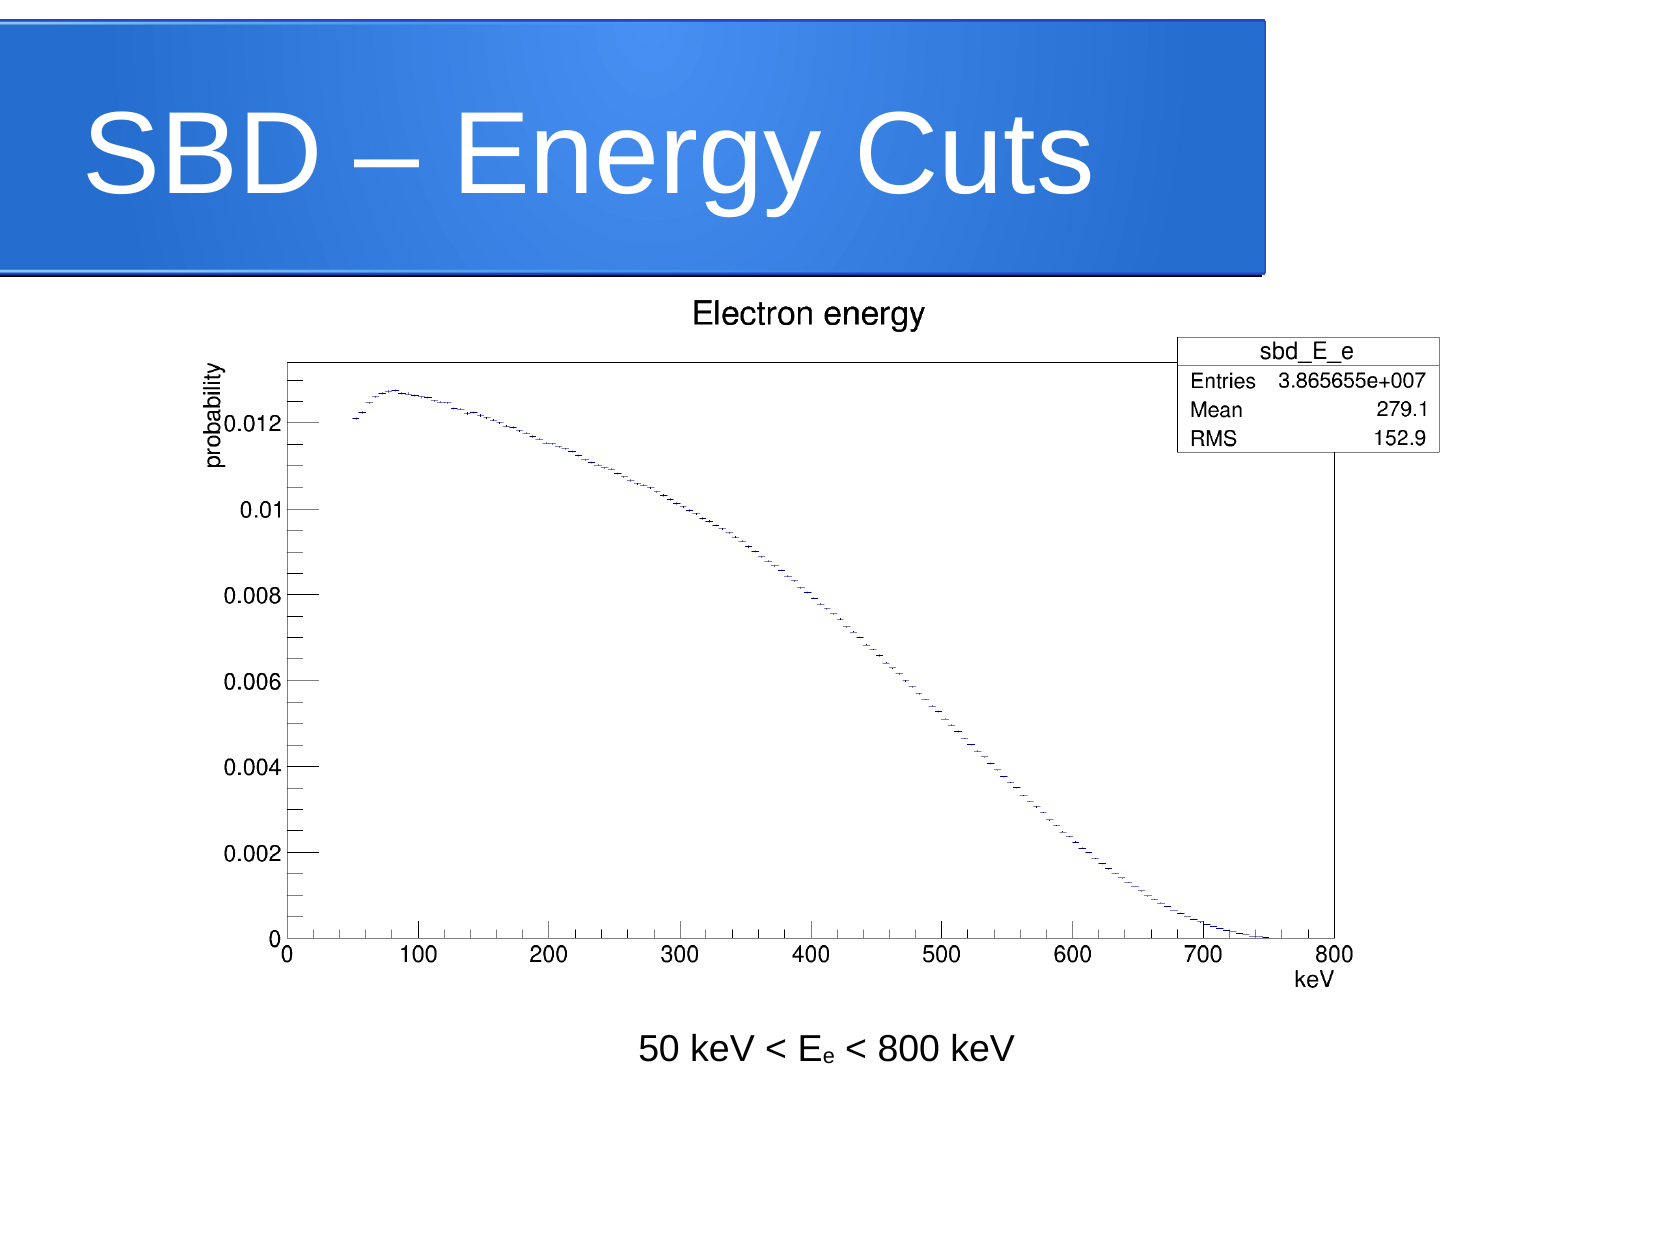

# SBD – Energy Cuts
50 keV < Ee < 800 keV